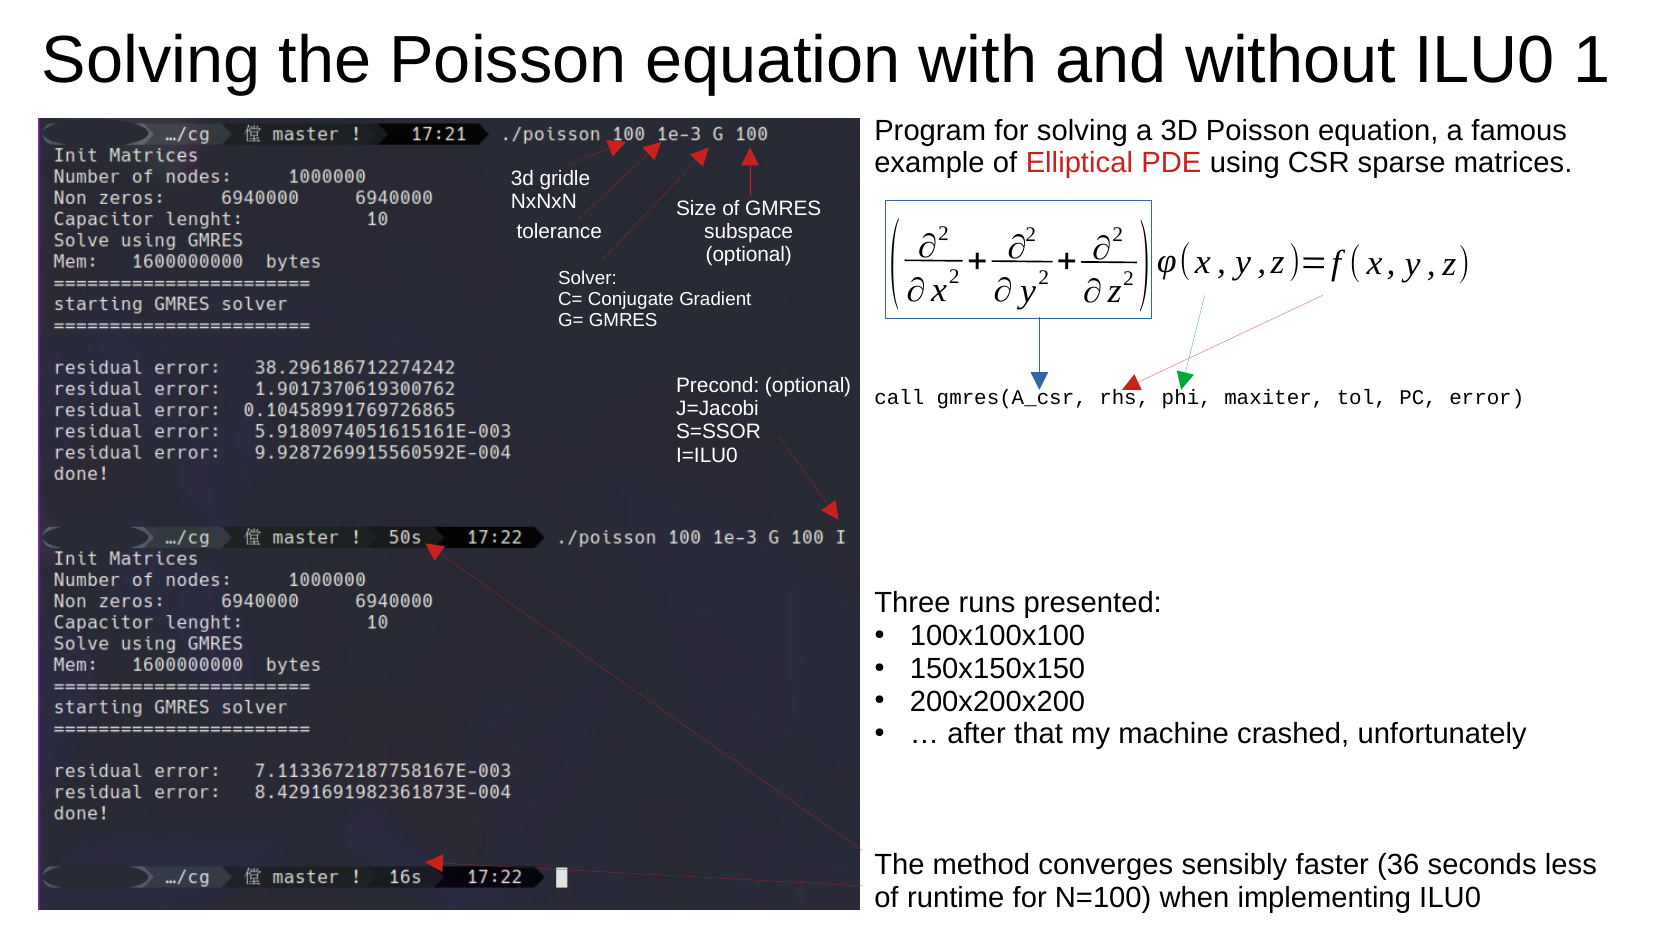

# Solving the Poisson equation with and without ILU0 1
Program for solving a 3D Poisson equation, a famous example of Elliptical PDE using CSR sparse matrices.
3d gridle
NxNxN
Size of GMRES
subspace
(optional)
tolerance
Solver:
C= Conjugate Gradient
G= GMRES
Precond: (optional)
J=Jacobi
S=SSOR
I=ILU0
call gmres(A_csr, rhs, phi, maxiter, tol, PC, error)
Three runs presented:
100x100x100
150x150x150
200x200x200
… after that my machine crashed, unfortunately
The method converges sensibly faster (36 seconds less of runtime for N=100) when implementing ILU0